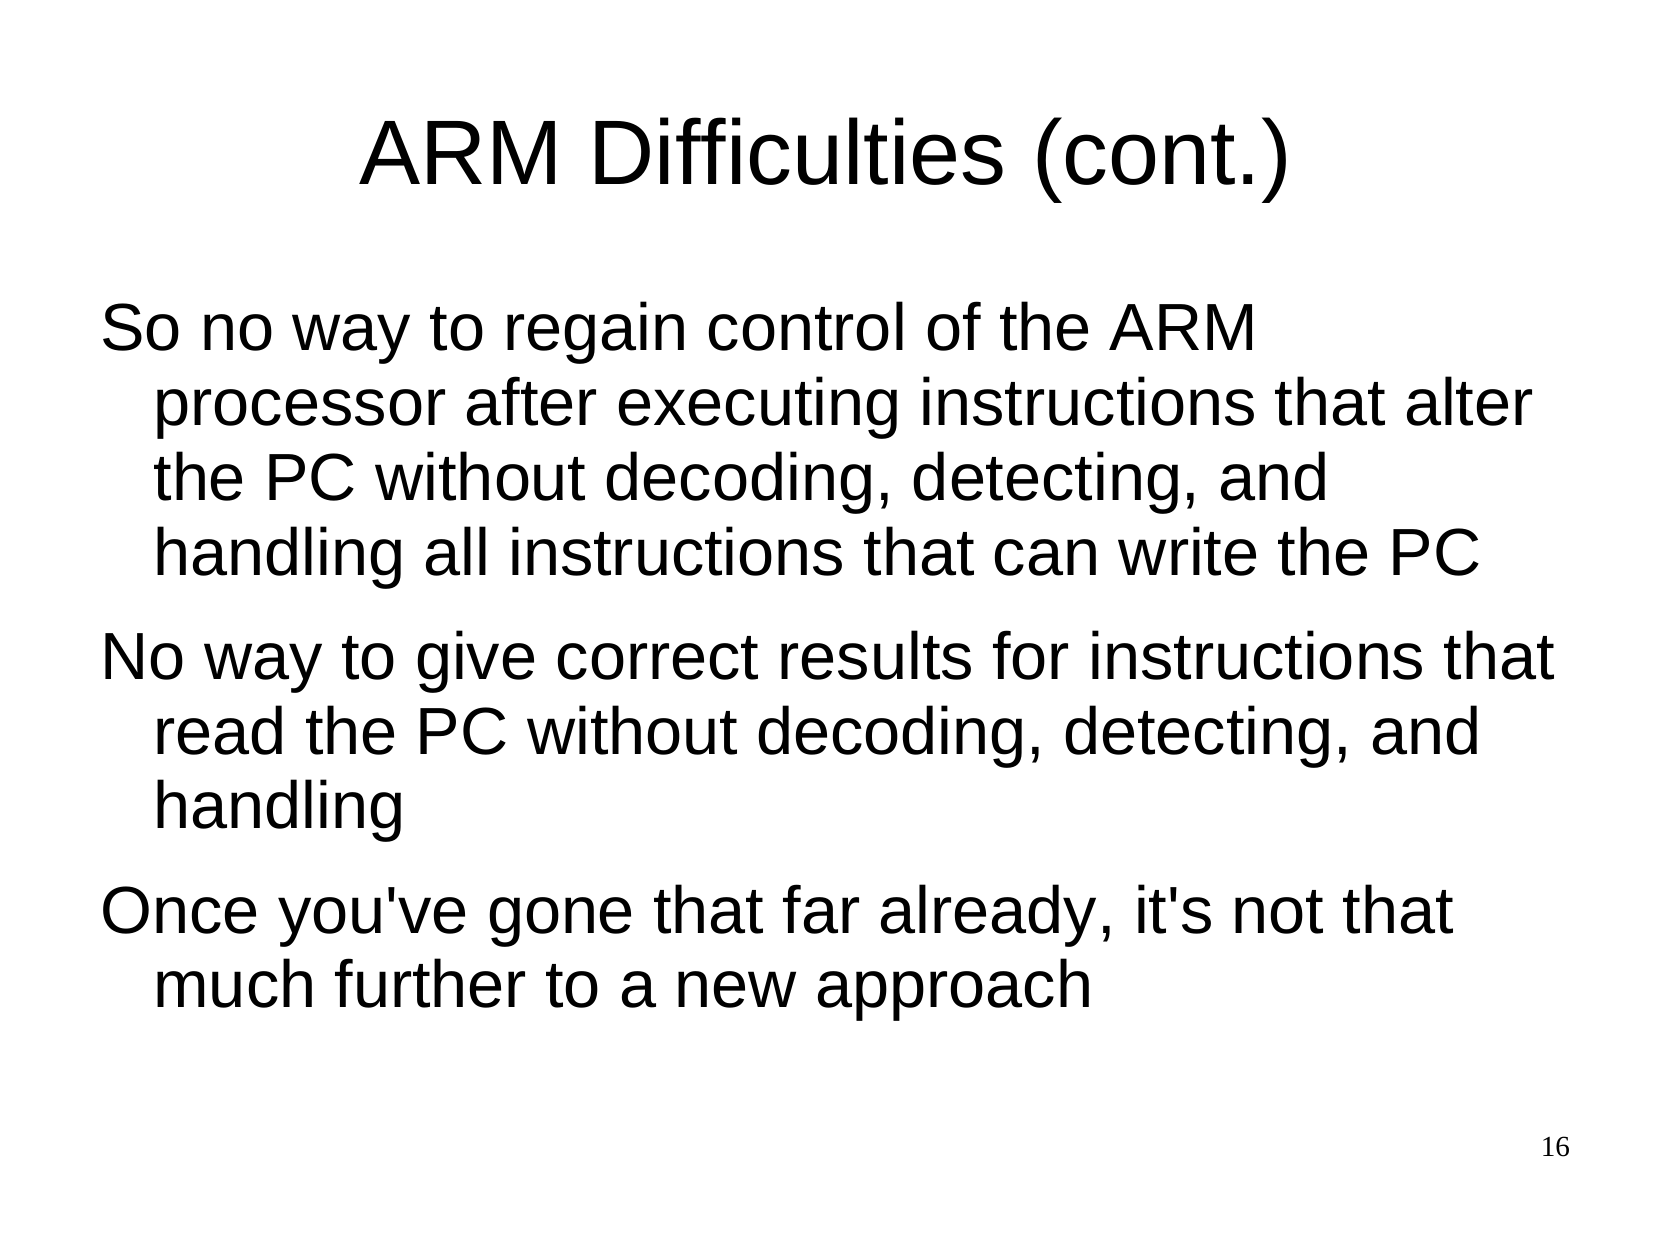

# ARM Difficulties (cont.)
So no way to regain control of the ARM processor after executing instructions that alter the PC without decoding, detecting, and handling all instructions that can write the PC
No way to give correct results for instructions that read the PC without decoding, detecting, and handling
Once you've gone that far already, it's not that much further to a new approach
16